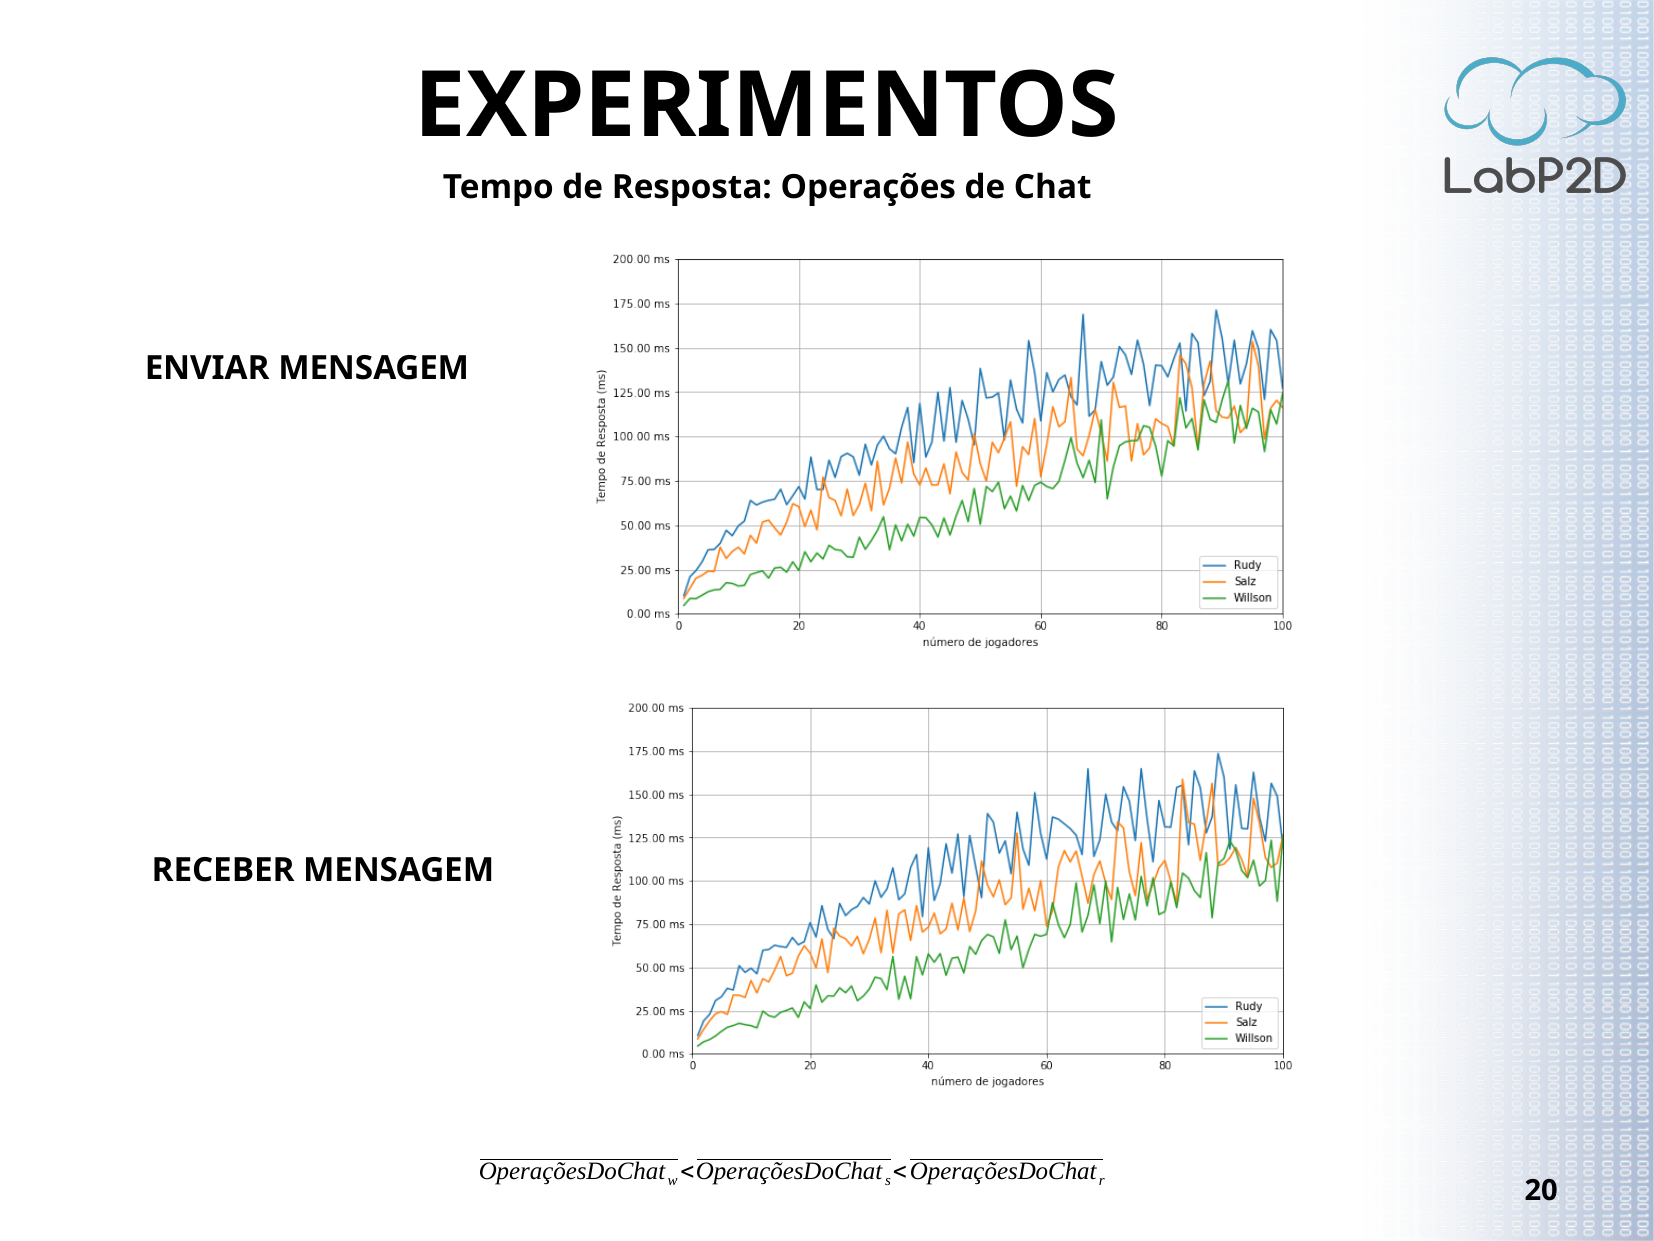

# EXPERIMENTOS Tempo de Resposta: Operações de Chat
ENVIAR MENSAGEM
RECEBER MENSAGEM
20